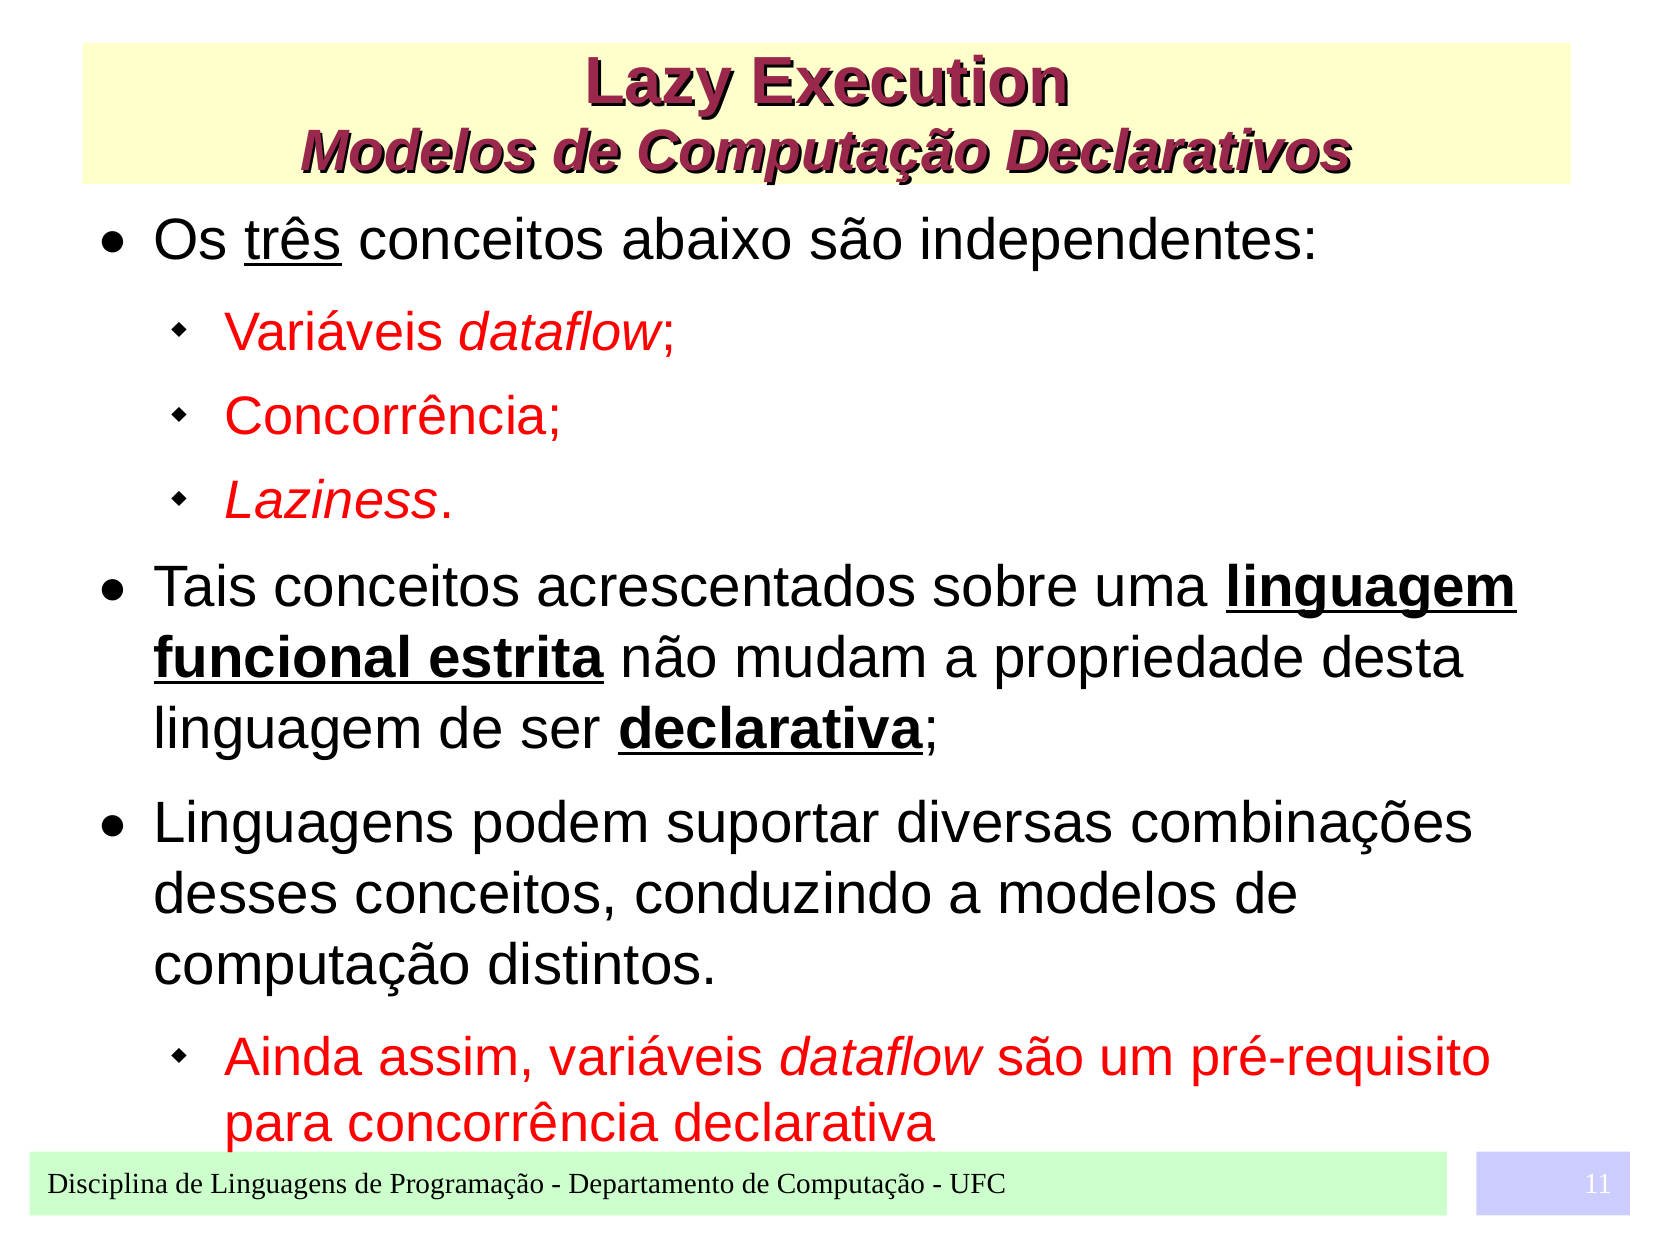

# Lazy Execution Modelos de Computação Declarativos
Os três conceitos abaixo são independentes:
Variáveis dataflow;
Concorrência;
Laziness.
Tais conceitos acrescentados sobre uma linguagem funcional estrita não mudam a propriedade desta linguagem de ser declarativa;
Linguagens podem suportar diversas combinações desses conceitos, conduzindo a modelos de computação distintos.
Ainda assim, variáveis dataflow são um pré-requisito para concorrência declarativa
Disciplina de Linguagens de Programação - Departamento de Computação - UFC
11